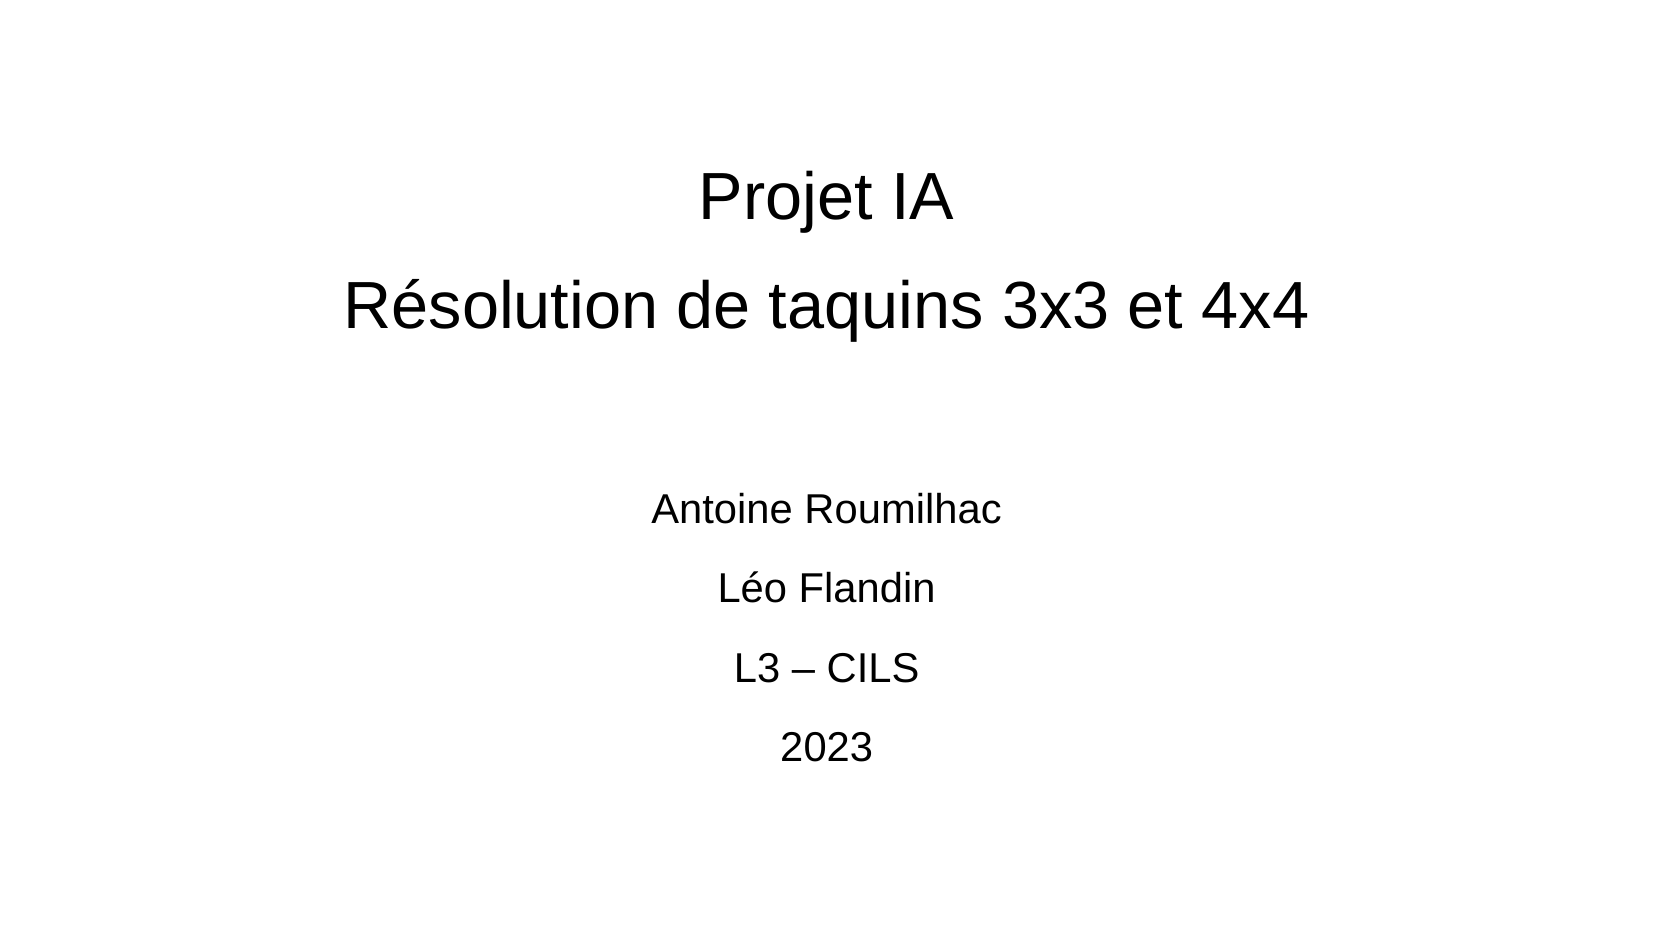

# Projet IA
Résolution de taquins 3x3 et 4x4
Antoine Roumilhac
Léo Flandin
L3 – CILS
2023